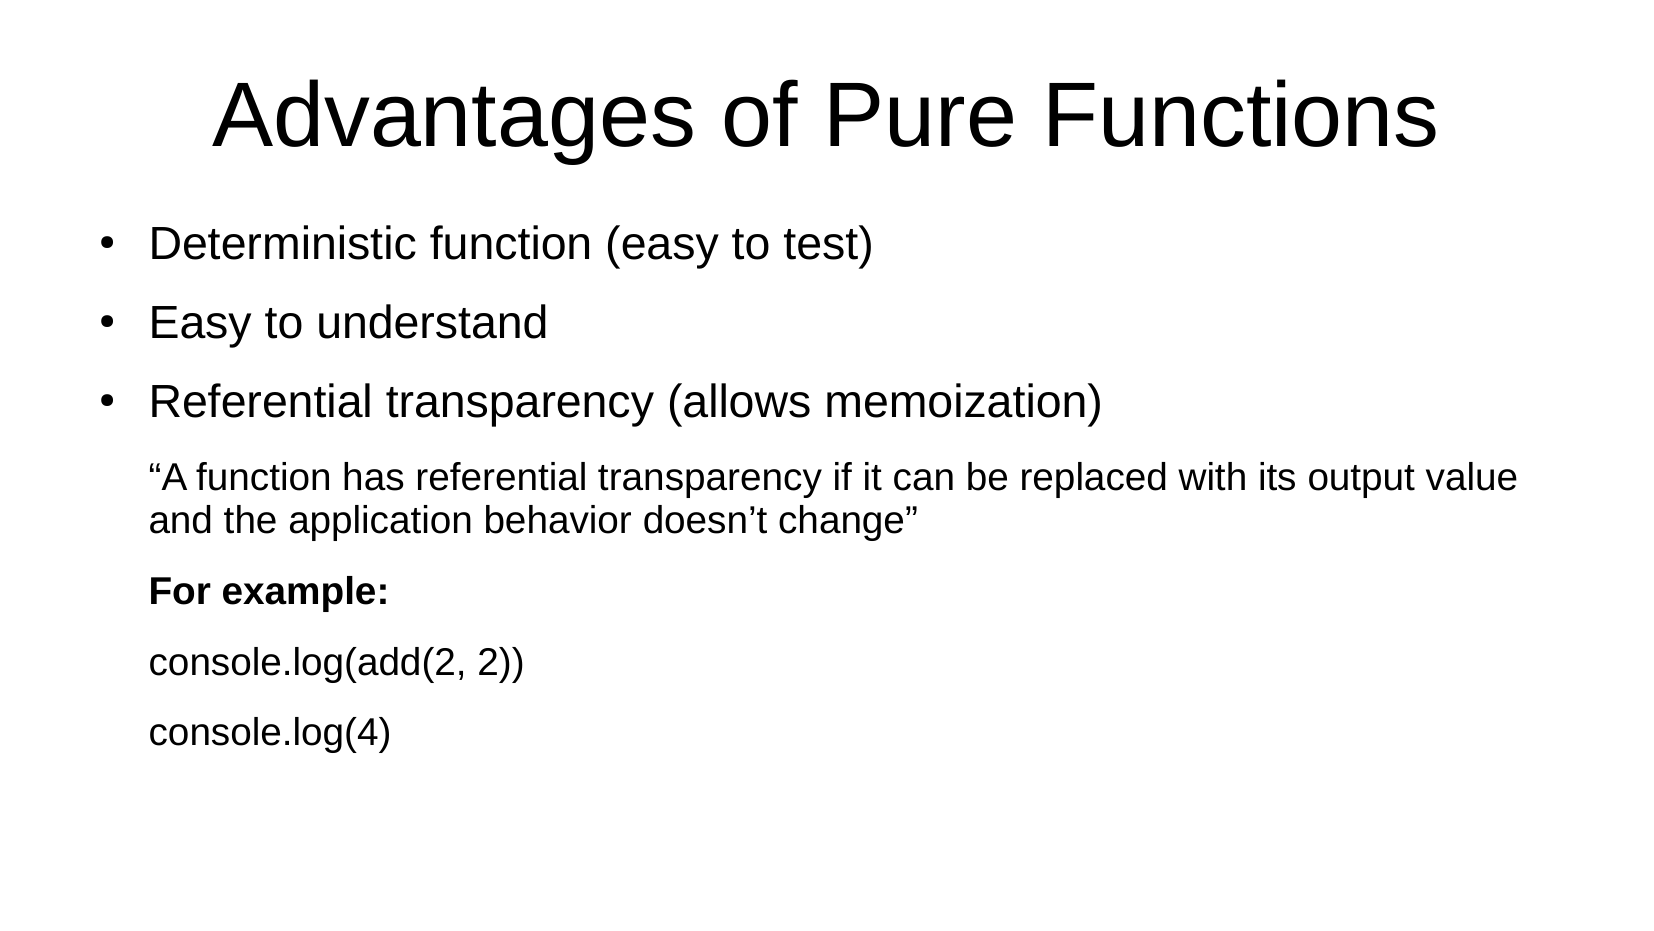

# Advantages of Pure Functions
Deterministic function (easy to test)
Easy to understand
Referential transparency (allows memoization)
“A function has referential transparency if it can be replaced with its output value and the application behavior doesn’t change”
For example:
console.log(add(2, 2))
console.log(4)